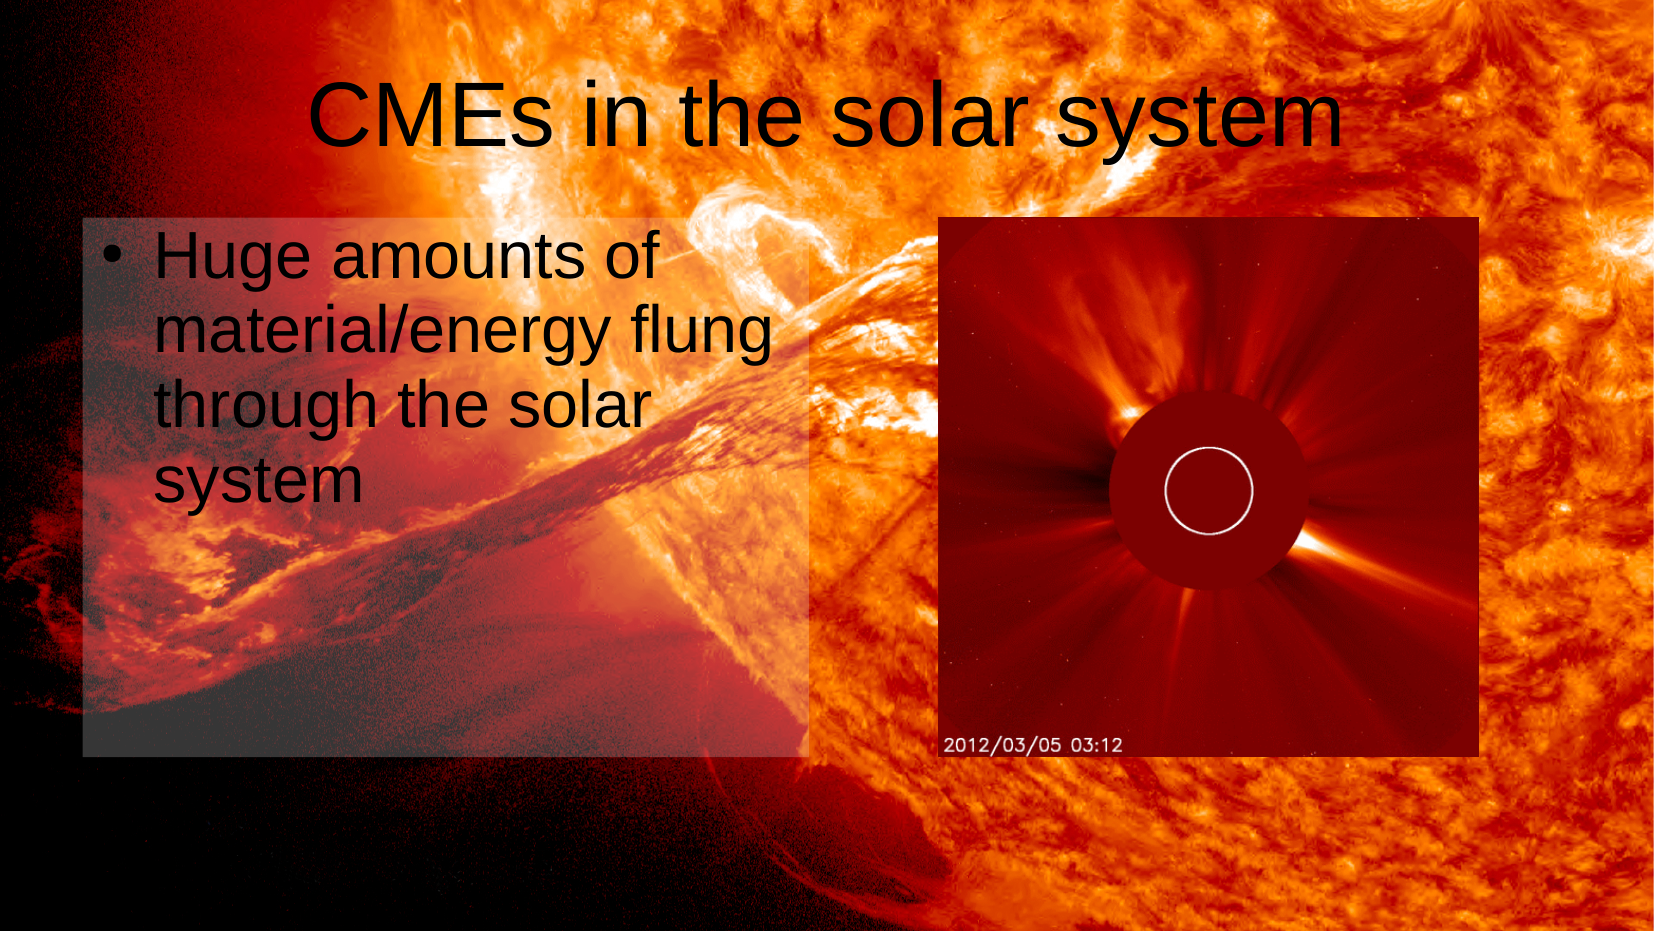

# CMEs in the solar system
Huge amounts of material/energy flung through the solar system